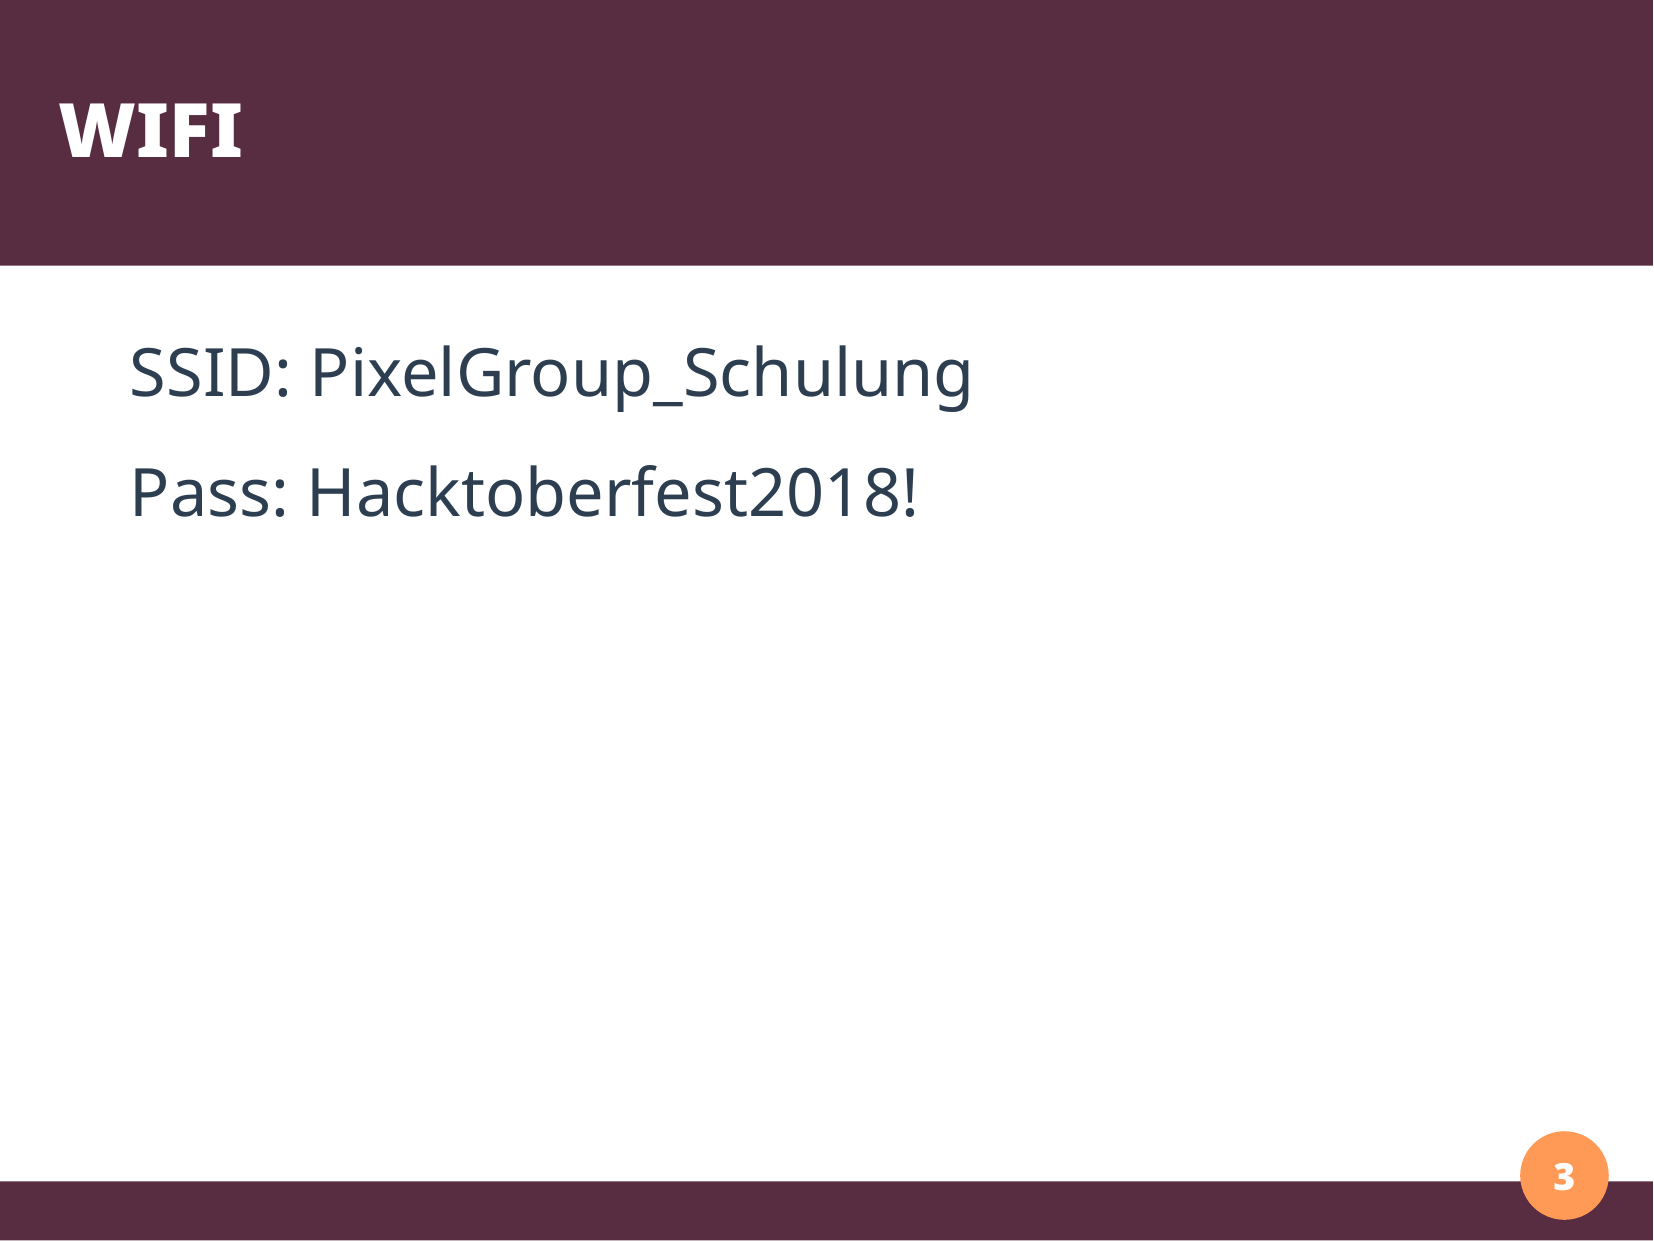

# WIFI
SSID: PixelGroup_Schulung
Pass: Hacktoberfest2018!
3